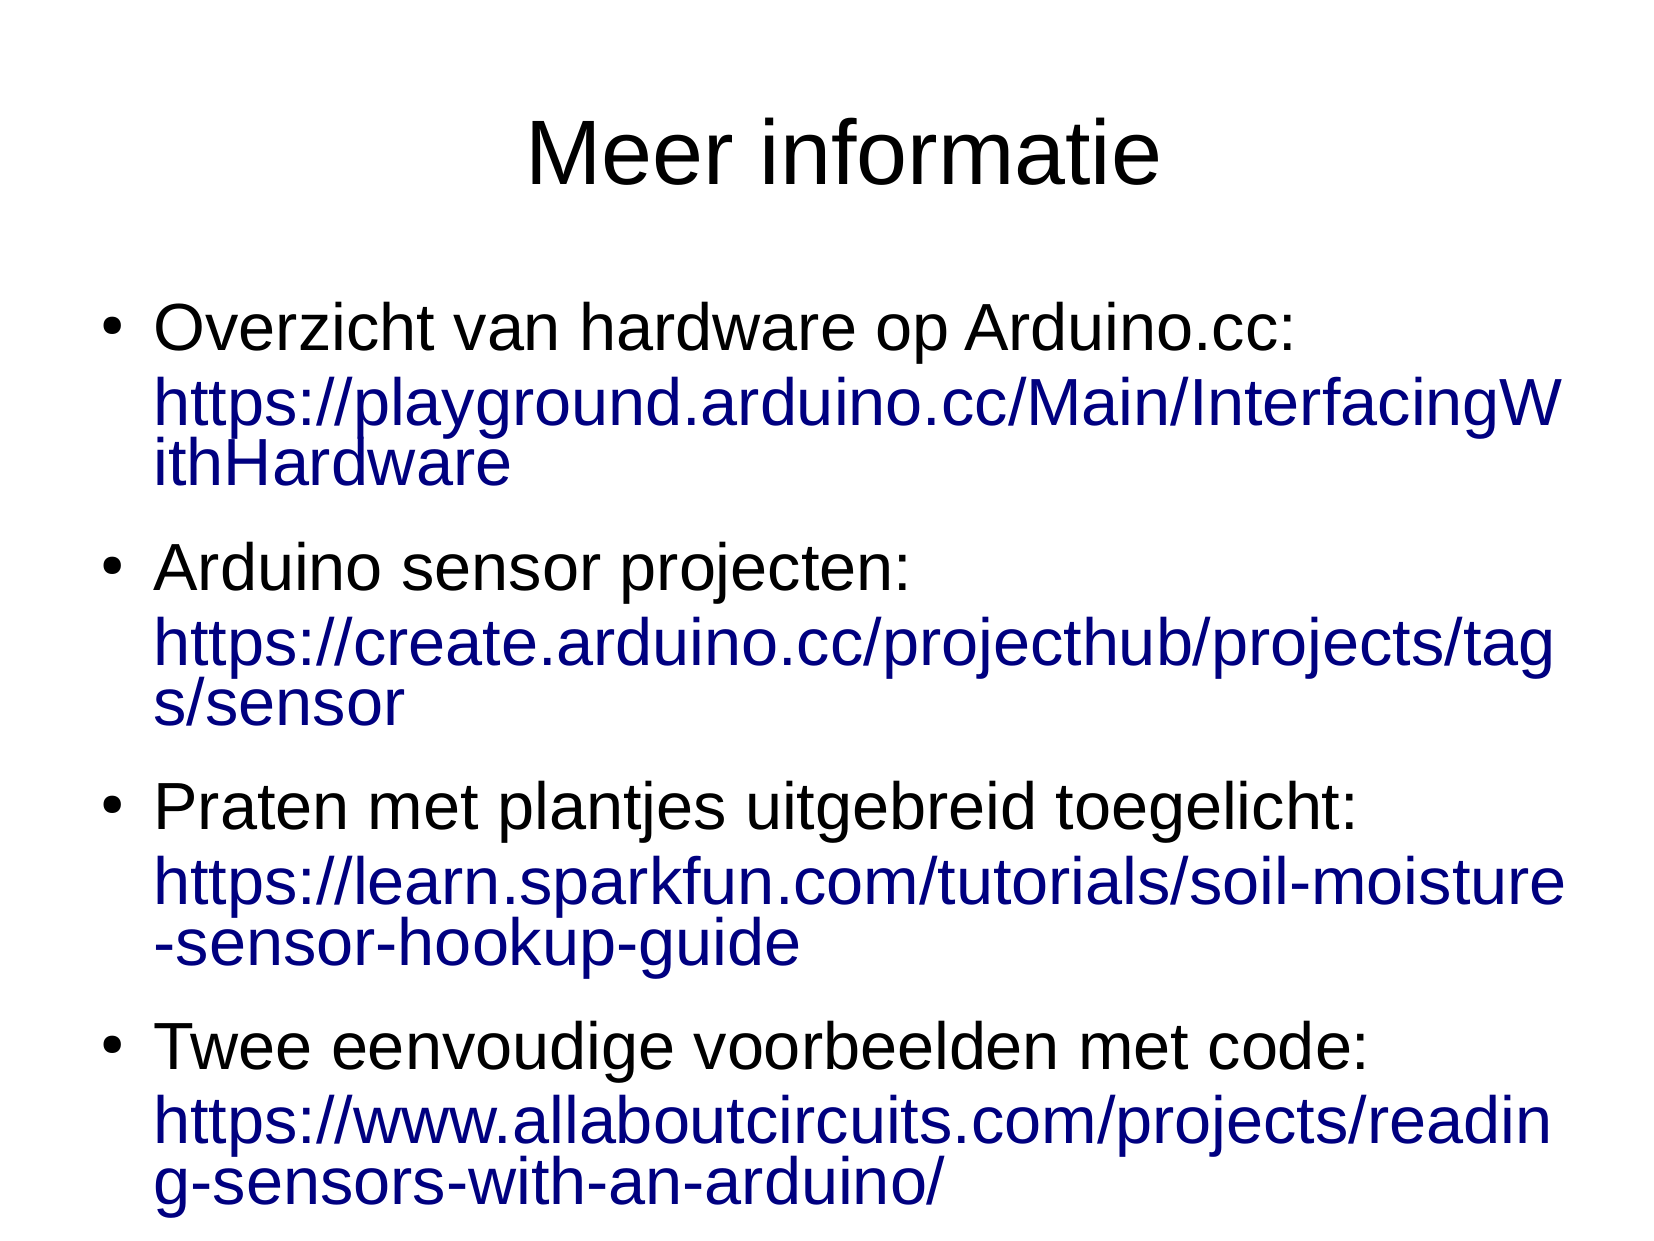

# Meer informatie
Overzicht van hardware op Arduino.cc: https://playground.arduino.cc/Main/InterfacingWithHardware
Arduino sensor projecten: https://create.arduino.cc/projecthub/projects/tags/sensor
Praten met plantjes uitgebreid toegelicht: https://learn.sparkfun.com/tutorials/soil-moisture-sensor-hookup-guide
Twee eenvoudige voorbeelden met code: https://www.allaboutcircuits.com/projects/reading-sensors-with-an-arduino/